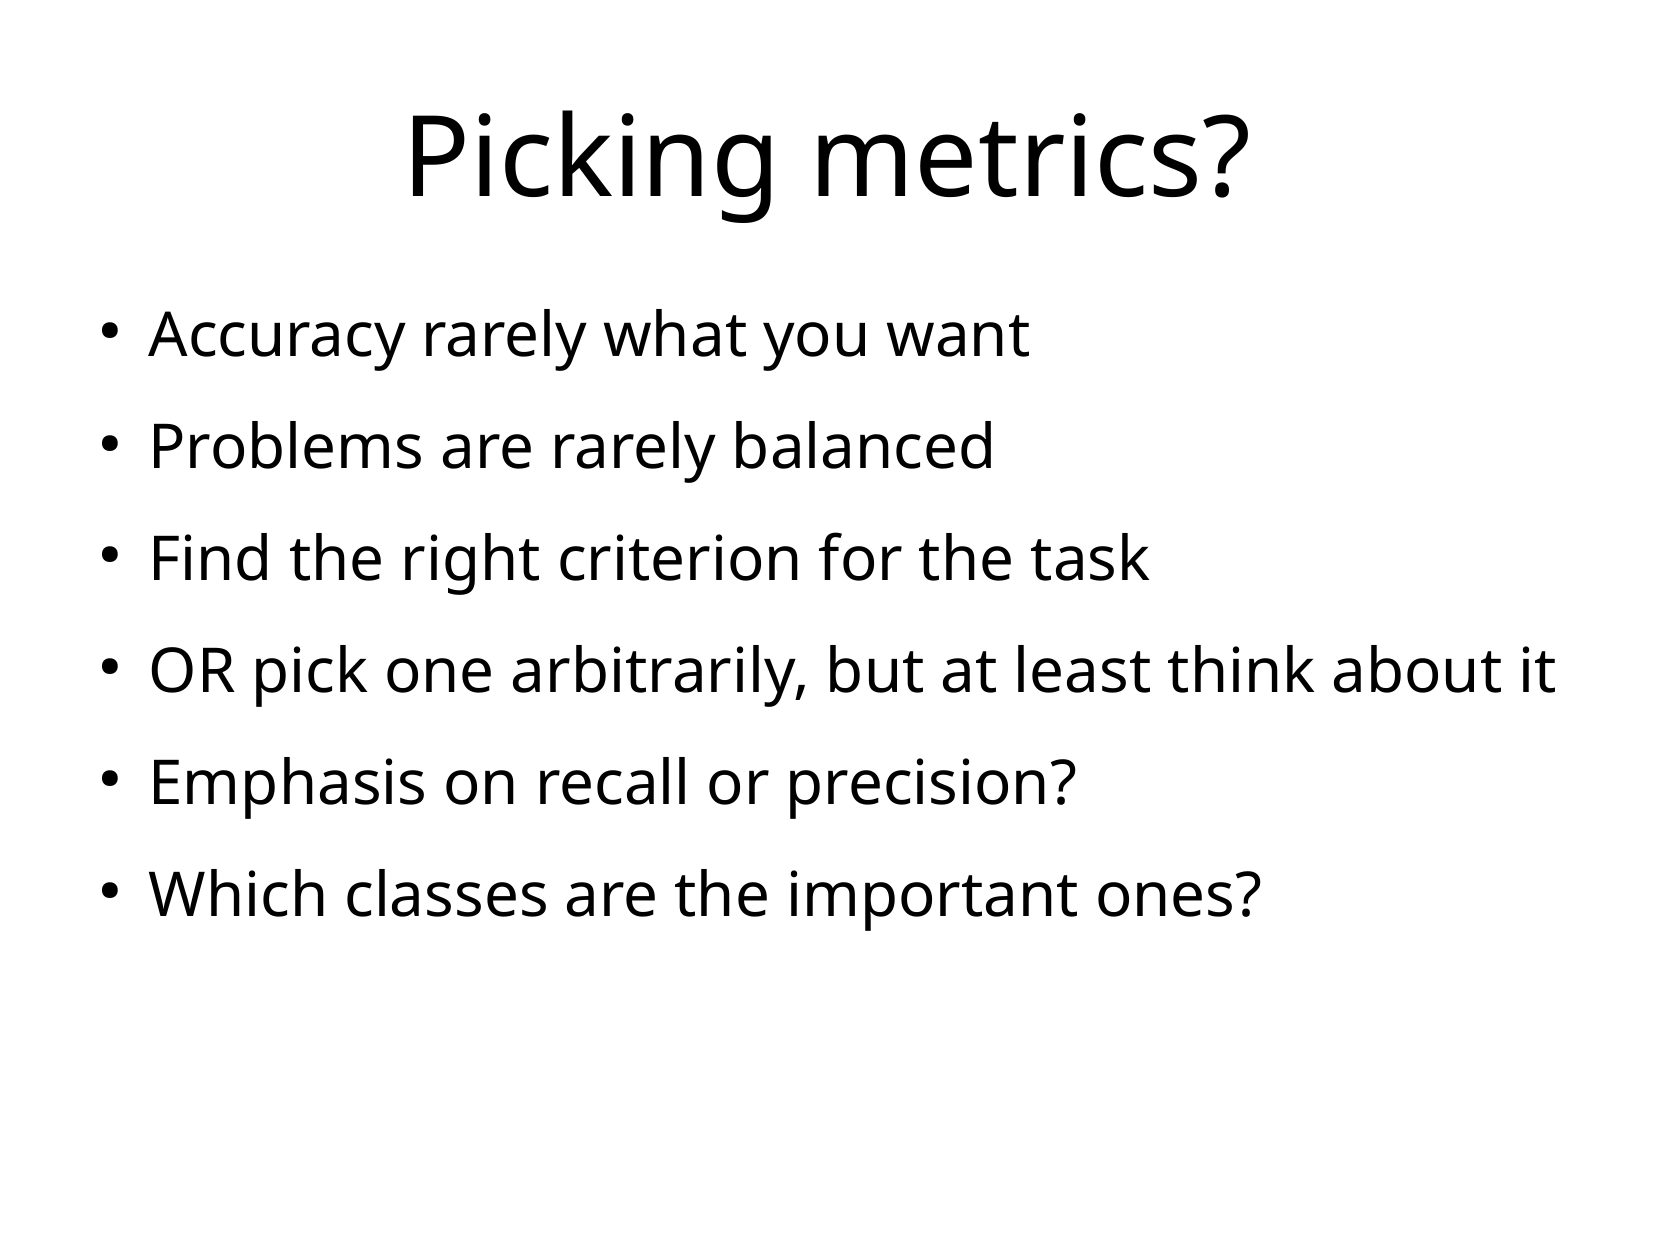

# Picking metrics?
Accuracy rarely what you want
Problems are rarely balanced
Find the right criterion for the task
OR pick one arbitrarily, but at least think about it
Emphasis on recall or precision?
Which classes are the important ones?